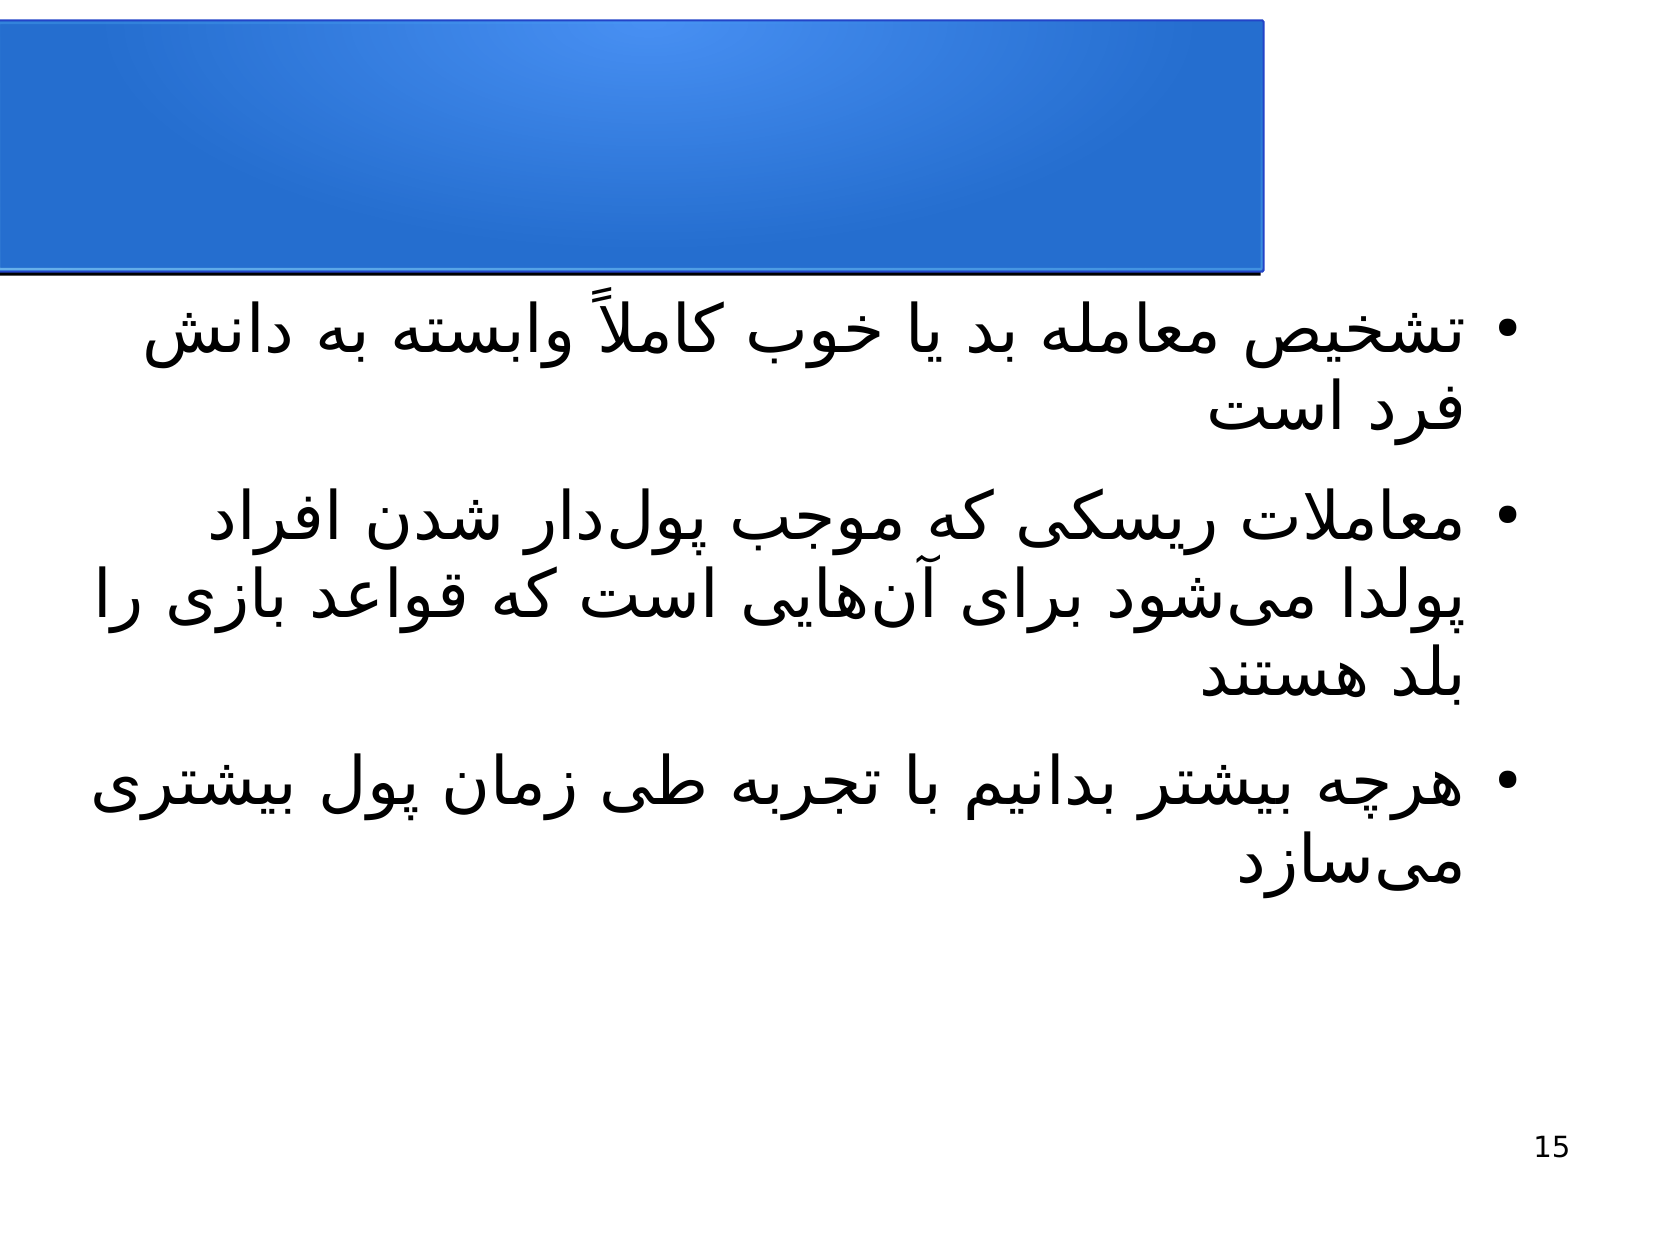

#
تشخیص معامله بد یا خوب کاملاً وابسته به دانش فرد است
معاملات ریسکی که موجب پول‌دار شدن افراد پولدا می‌شود برای آن‌هایی است که قواعد بازی را بلد هستند
هرچه بیشتر بدانیم با تجربه طی زمان پول بیشتری می‌سازد
15